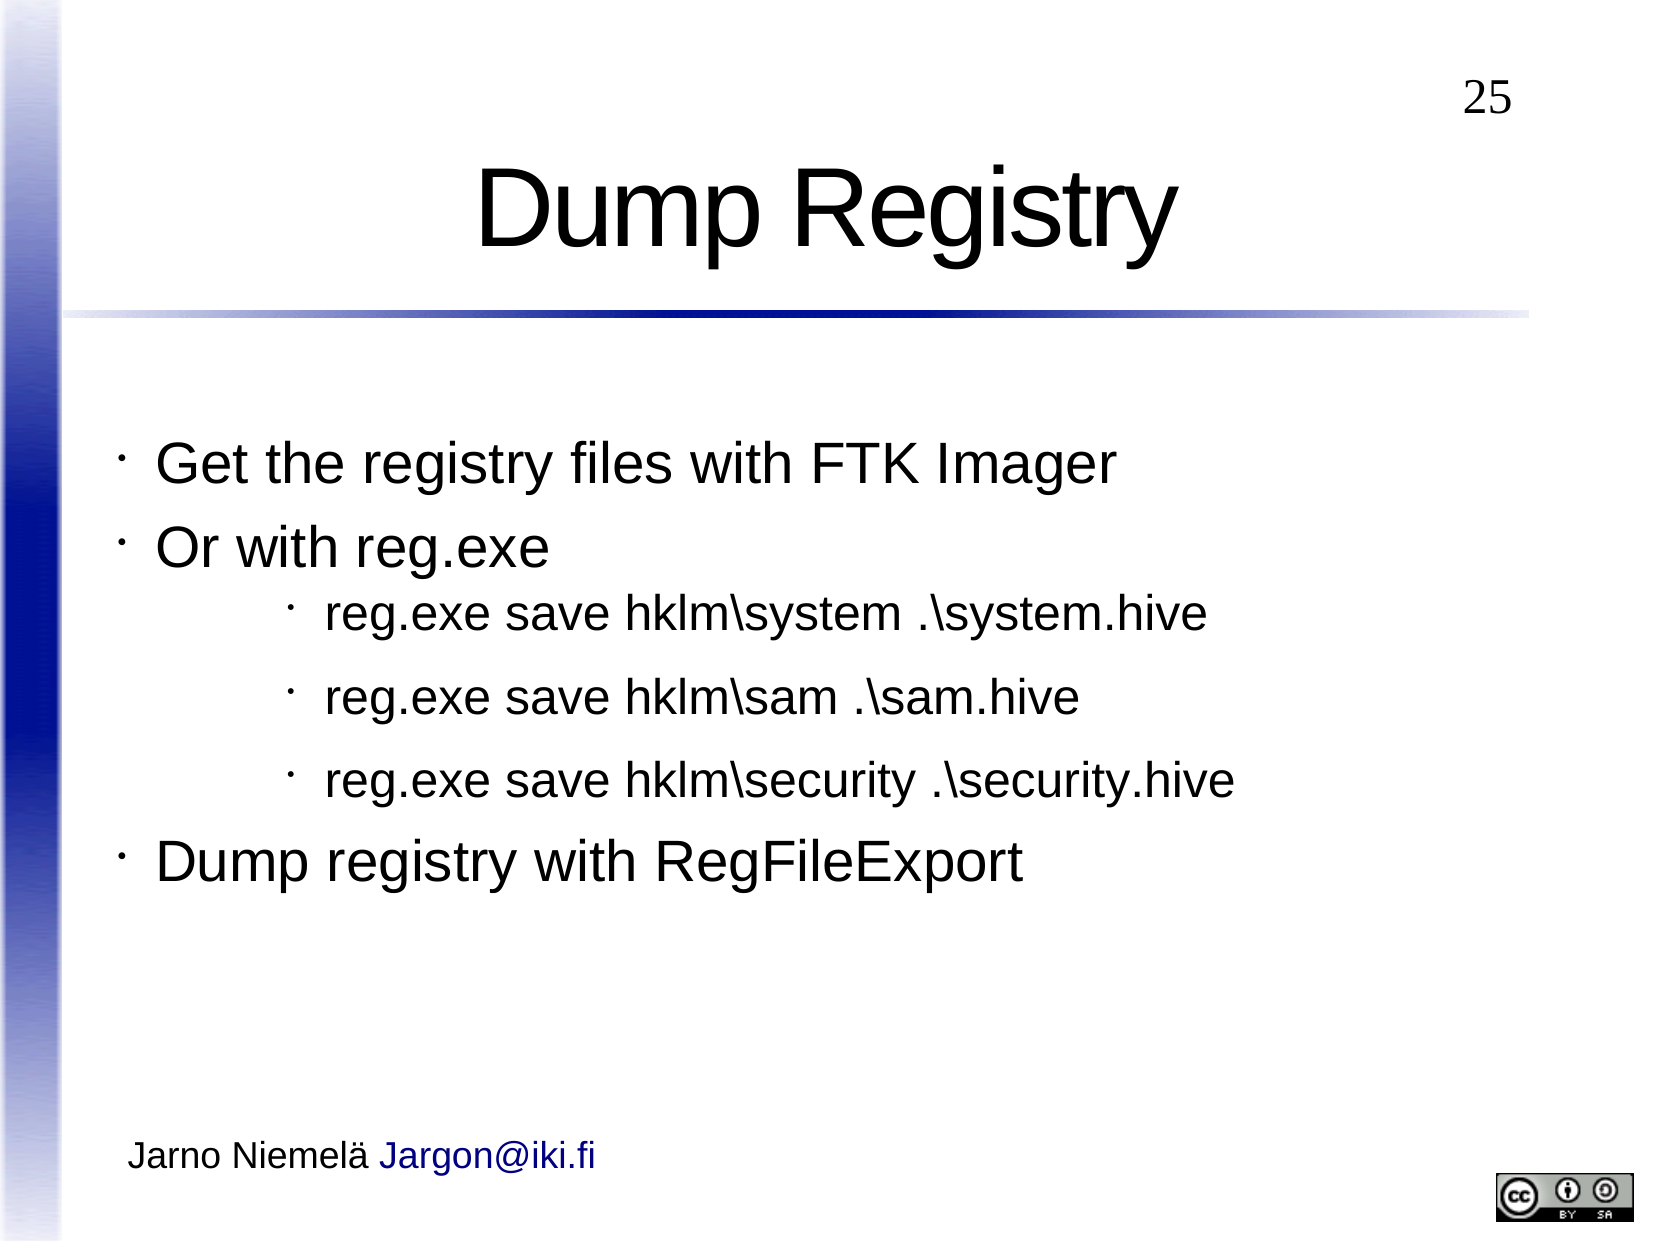

# Dump Registry
Get the registry files with FTK Imager
Or with reg.exe
reg.exe save hklm\system .\system.hive
reg.exe save hklm\sam .\sam.hive
reg.exe save hklm\security .\security.hive
Dump registry with RegFileExport